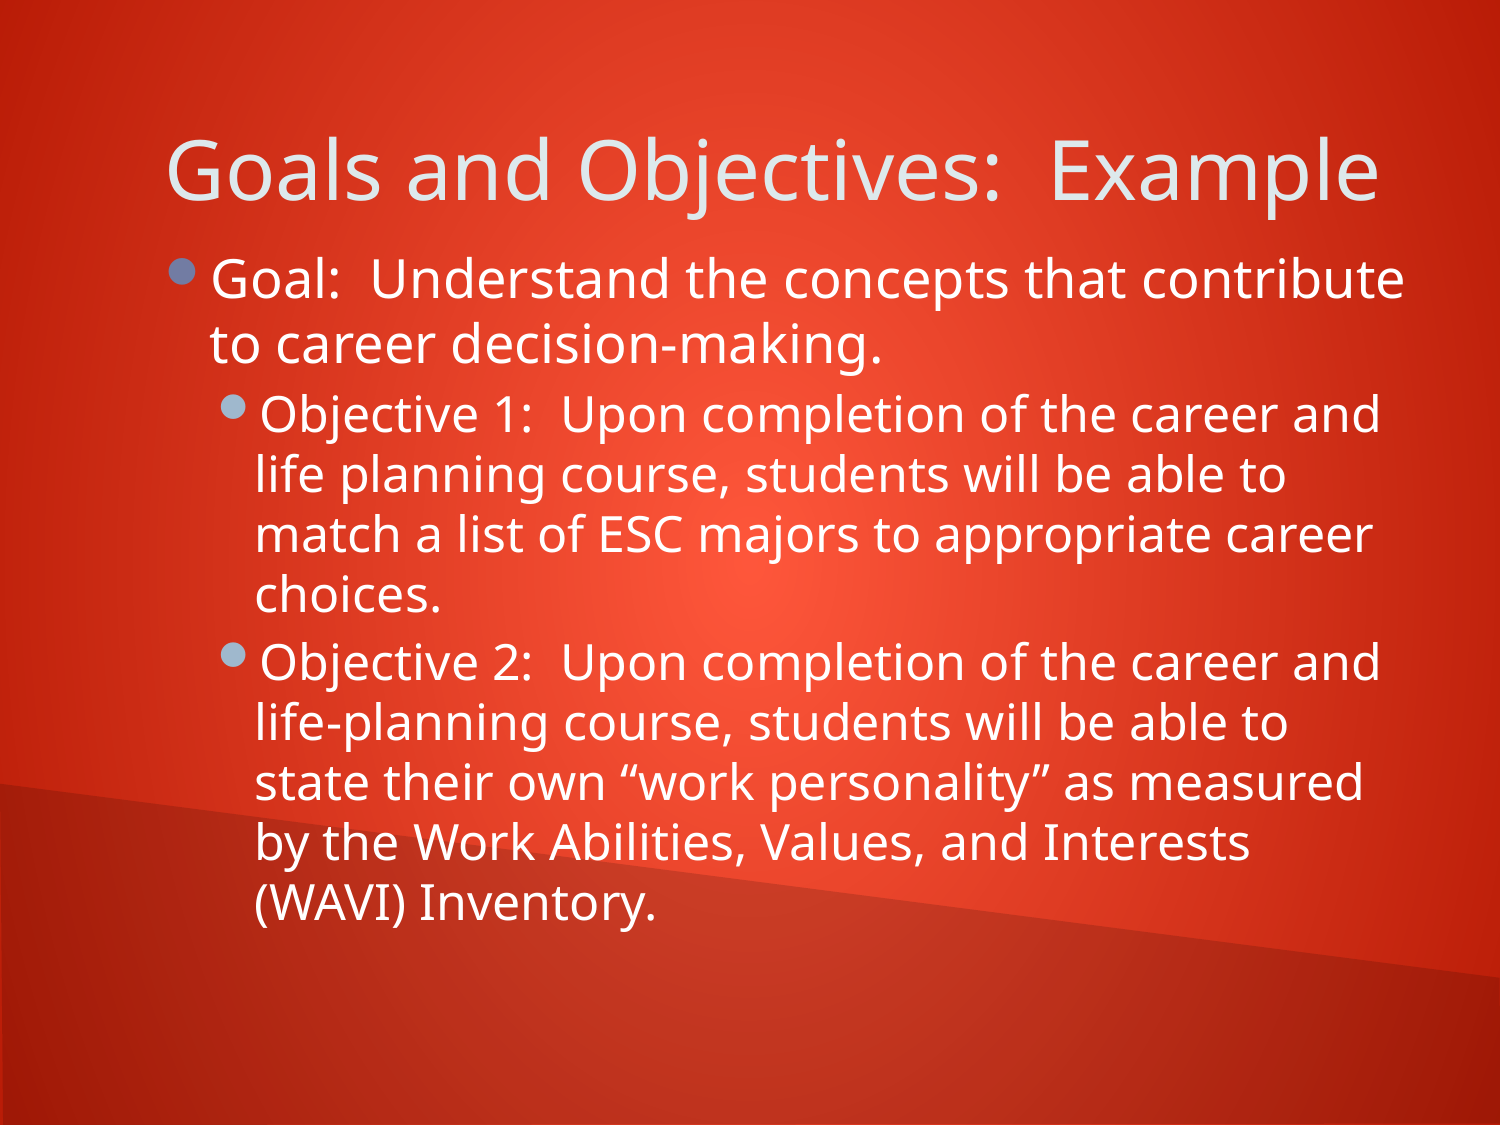

# Goals and Objectives: Example
Goal: Understand the concepts that contribute to career decision-making.
Objective 1: Upon completion of the career and life planning course, students will be able to match a list of ESC majors to appropriate career choices.
Objective 2: Upon completion of the career and life-planning course, students will be able to state their own “work personality” as measured by the Work Abilities, Values, and Interests (WAVI) Inventory.